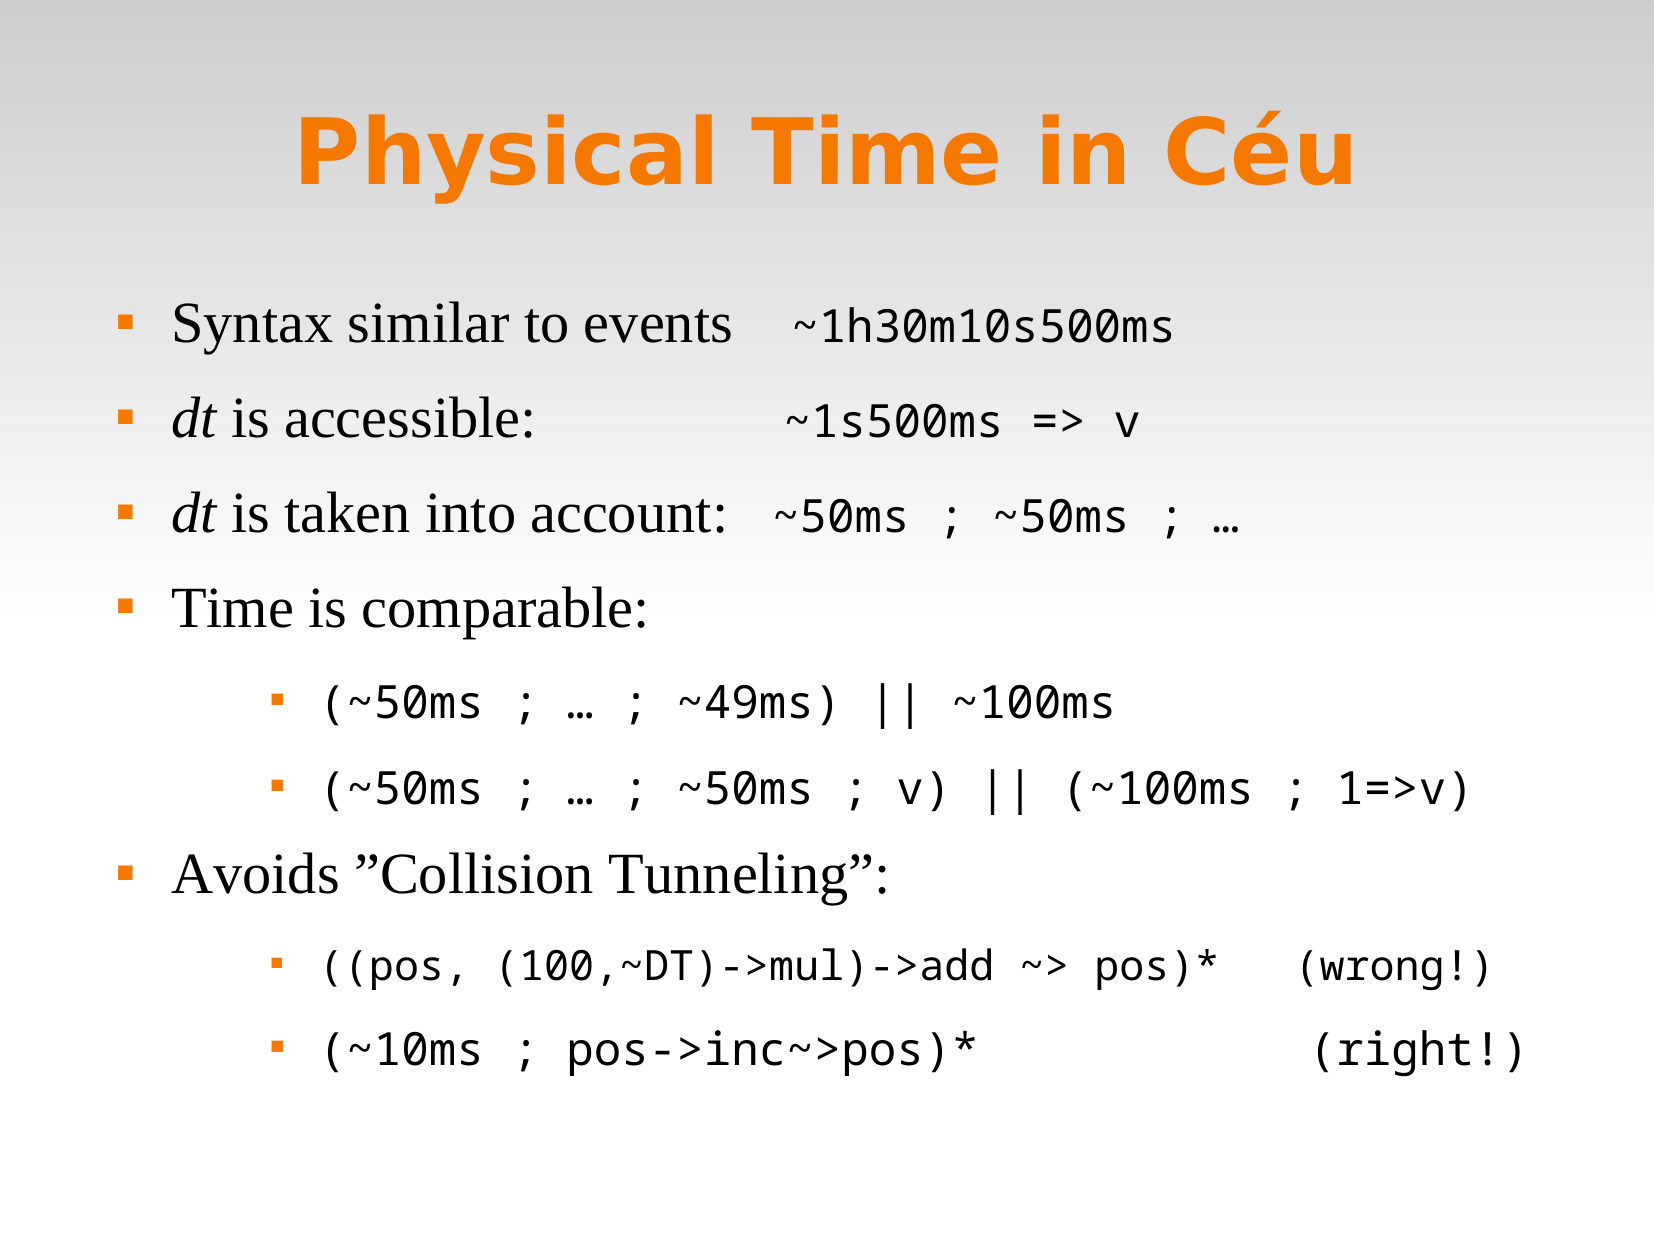

# Physical Time in Céu
Syntax similar to events ~1h30m10s500ms
dt is accessible: ~1s500ms => v
dt is taken into account: ~50ms ; ~50ms ; …
Time is comparable:
(~50ms ; … ; ~49ms) || ~100ms
(~50ms ; … ; ~50ms ; v) || (~100ms ; 1=>v)
Avoids ”Collision Tunneling”:
((pos, (100,~DT)->mul)->add ~> pos)* (wrong!)
(~10ms ; pos->inc~>pos)* (right!)